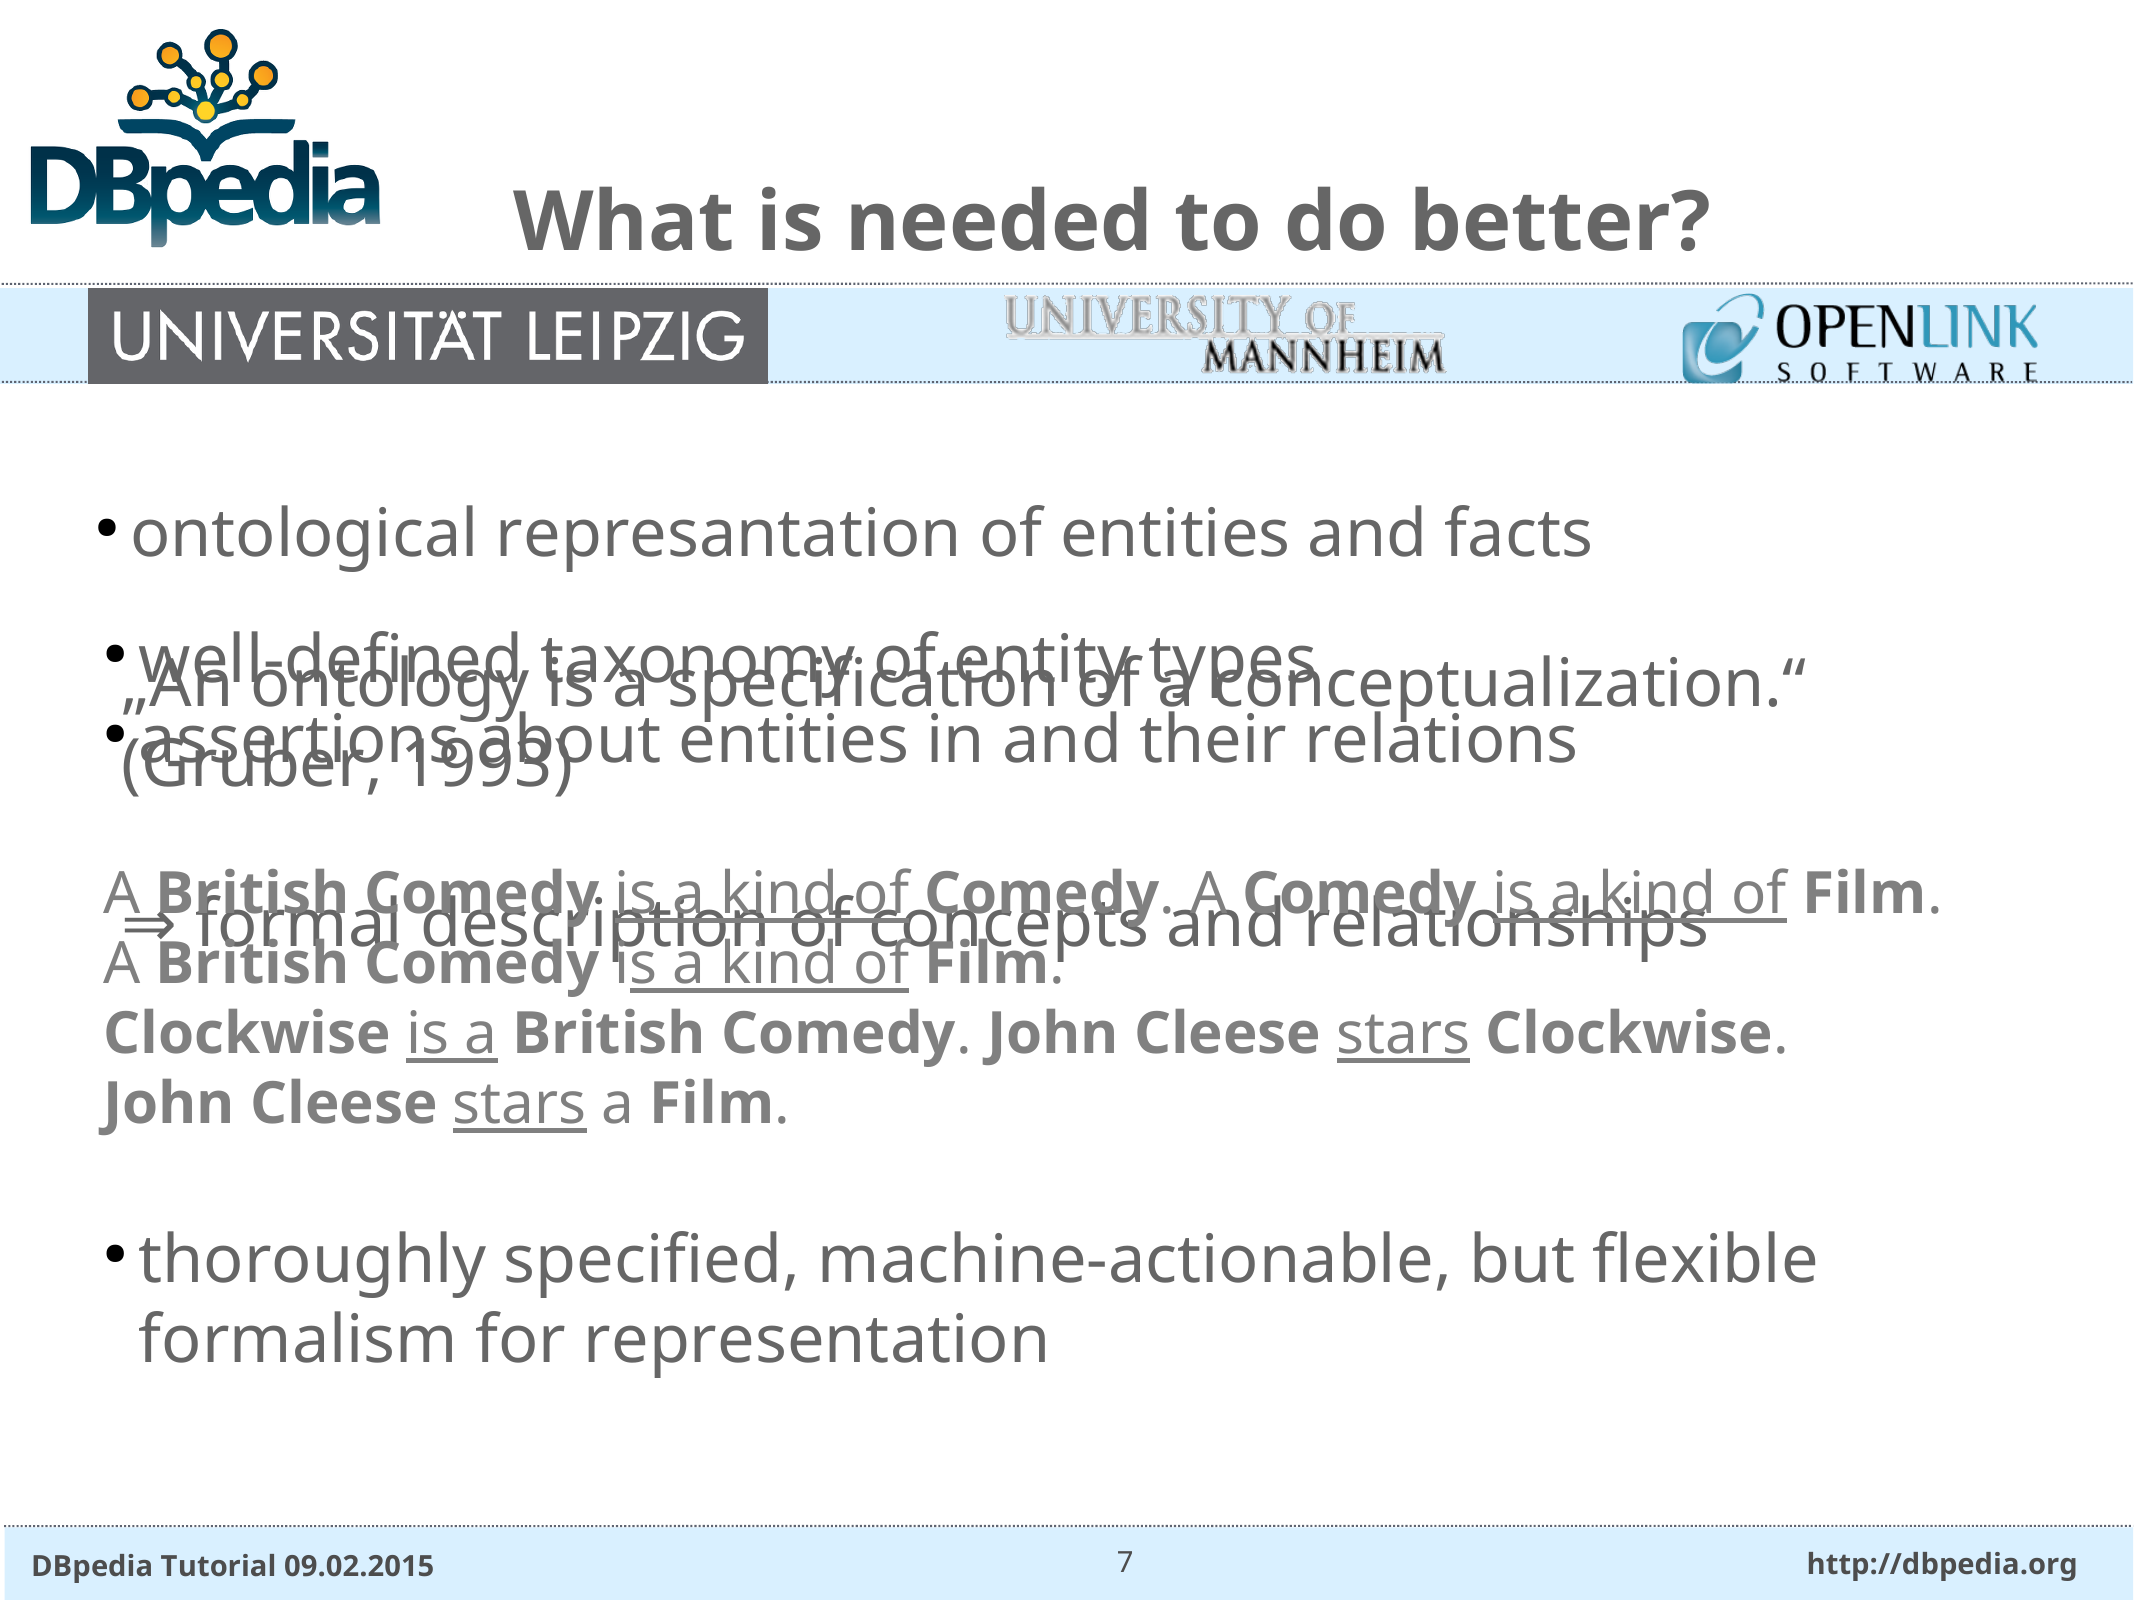

# What is needed to do better?
ontological represantation of entities and facts
well-defined taxonomy of entity types
assertions about entities in and their relations
A British Comedy is a kind of Comedy. A Comedy is a kind of Film.
A British Comedy is a kind of Film.
Clockwise is a British Comedy. John Cleese stars Clockwise.
John Cleese stars a Film.
thoroughly specified, machine-actionable, but flexible formalism for representation
„An ontology is a specification of a conceptualization.“ (Gruber, 1993)
⇒ formal description of concepts and relationships